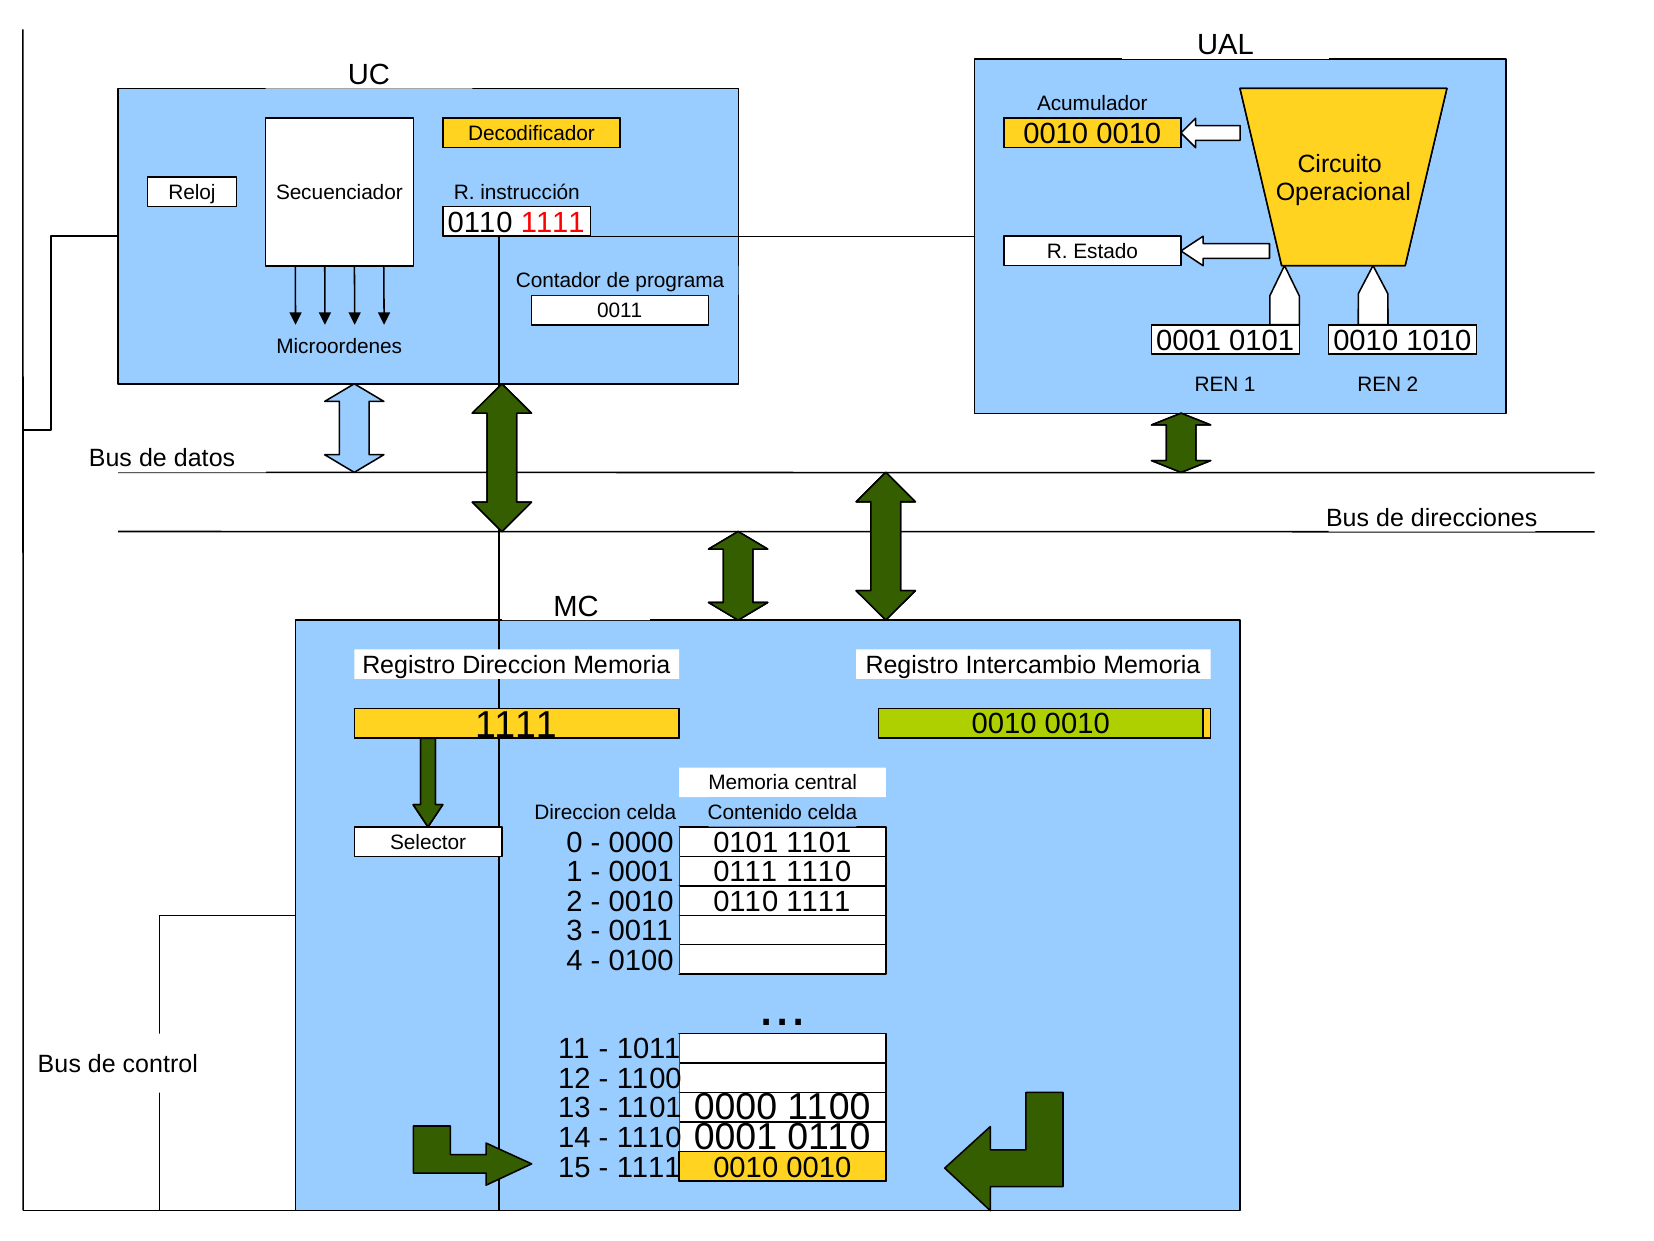

UAL
UC
Acumulador
Circuito
Operacional
Circuito
Operacional
Secuenciador
Decodificador
Decodificador
0010 0010
Reloj
R. instrucción
0101 1011
0110 1111
R. Estado
Contador de programa
0011
0001 0101
0010 1010
Microordenes
REN 1
REN 2
Bus de datos
Bus de direcciones
MC
Registro Direccion Memoria
Registro Intercambio Memoria
1011
0010
1111
0010 0010
0111 1100
0110 1101
0010 0010
Memoria central
Direccion celda
Contenido celda
Selector
0 - 0000
0101 1101
1 - 0001
0111 1110
2 - 0010
0110 1111
3 - 0011
4 - 0100
...
Bus de control
11 - 1011
12 - 1100
13 - 1101
0000 1100
14 - 1110
0001 0110
15 - 1111
0010 0010
0010 0010